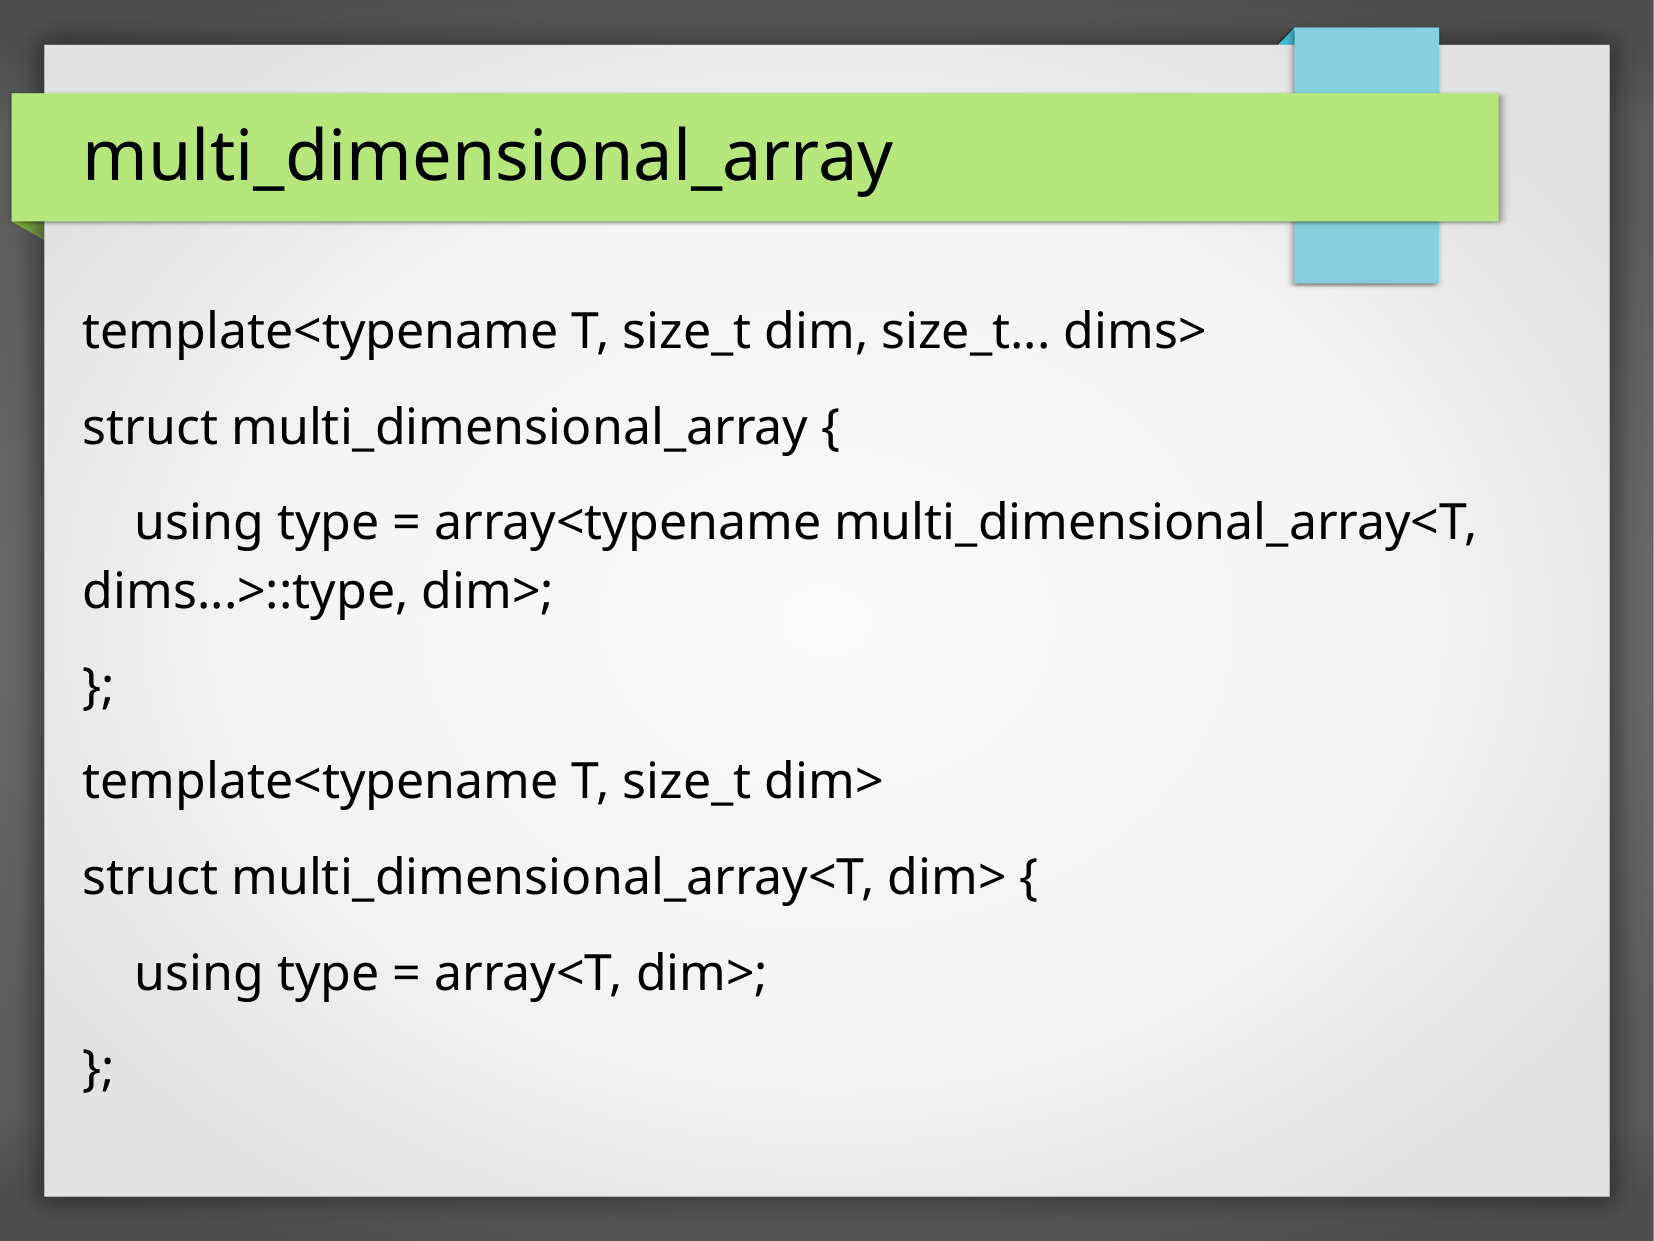

# multi_dimensional_array
template<typename T, size_t dim, size_t... dims>
struct multi_dimensional_array {
 using type = array<typename multi_dimensional_array<T, dims...>::type, dim>;
};
template<typename T, size_t dim>
struct multi_dimensional_array<T, dim> {
 using type = array<T, dim>;
};